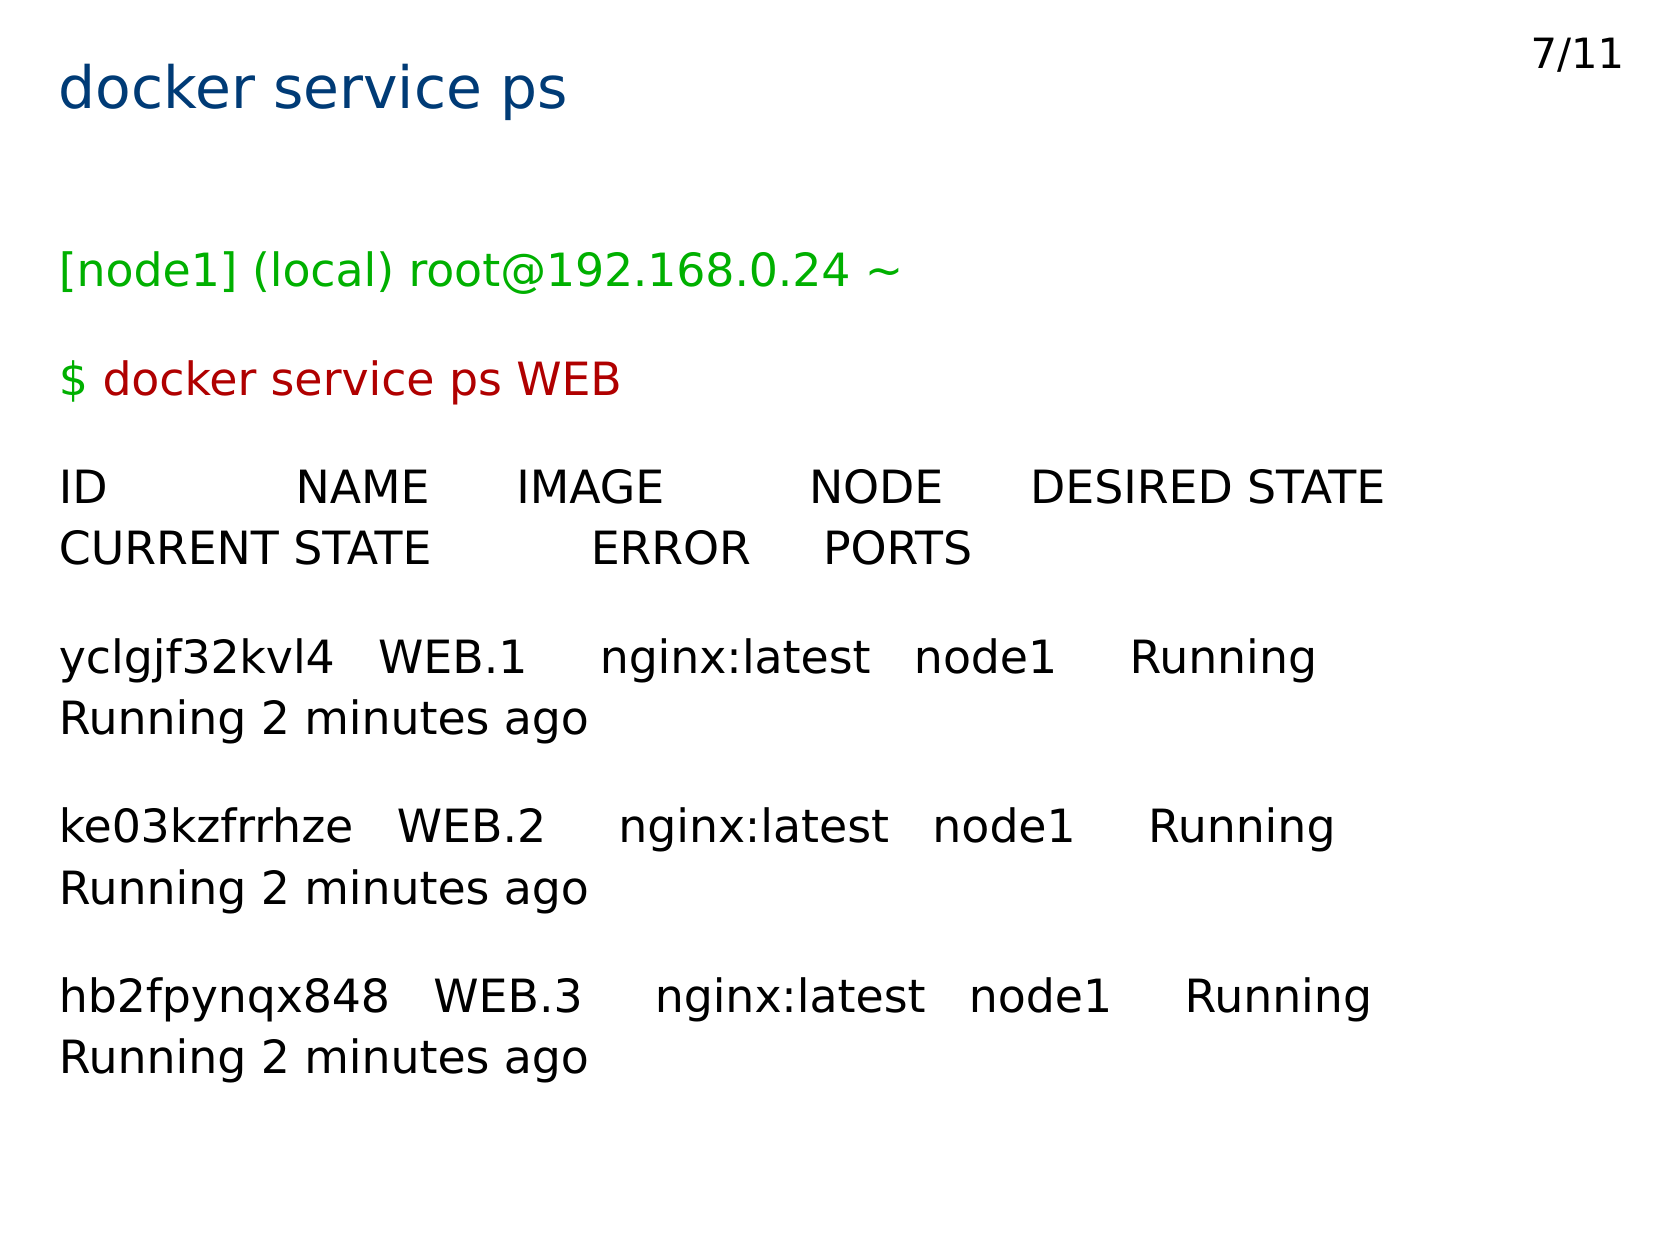

# docker service ps
7
[node1] (local) root@192.168.0.24 ~
$ docker service ps WEB
ID NAME IMAGE NODE DESIRED STATE CURRENT STATE ERROR PORTS
yclgjf32kvl4 WEB.1 nginx:latest node1 Running Running 2 minutes ago
ke03kzfrrhze WEB.2 nginx:latest node1 Running Running 2 minutes ago
hb2fpynqx848 WEB.3 nginx:latest node1 Running Running 2 minutes ago